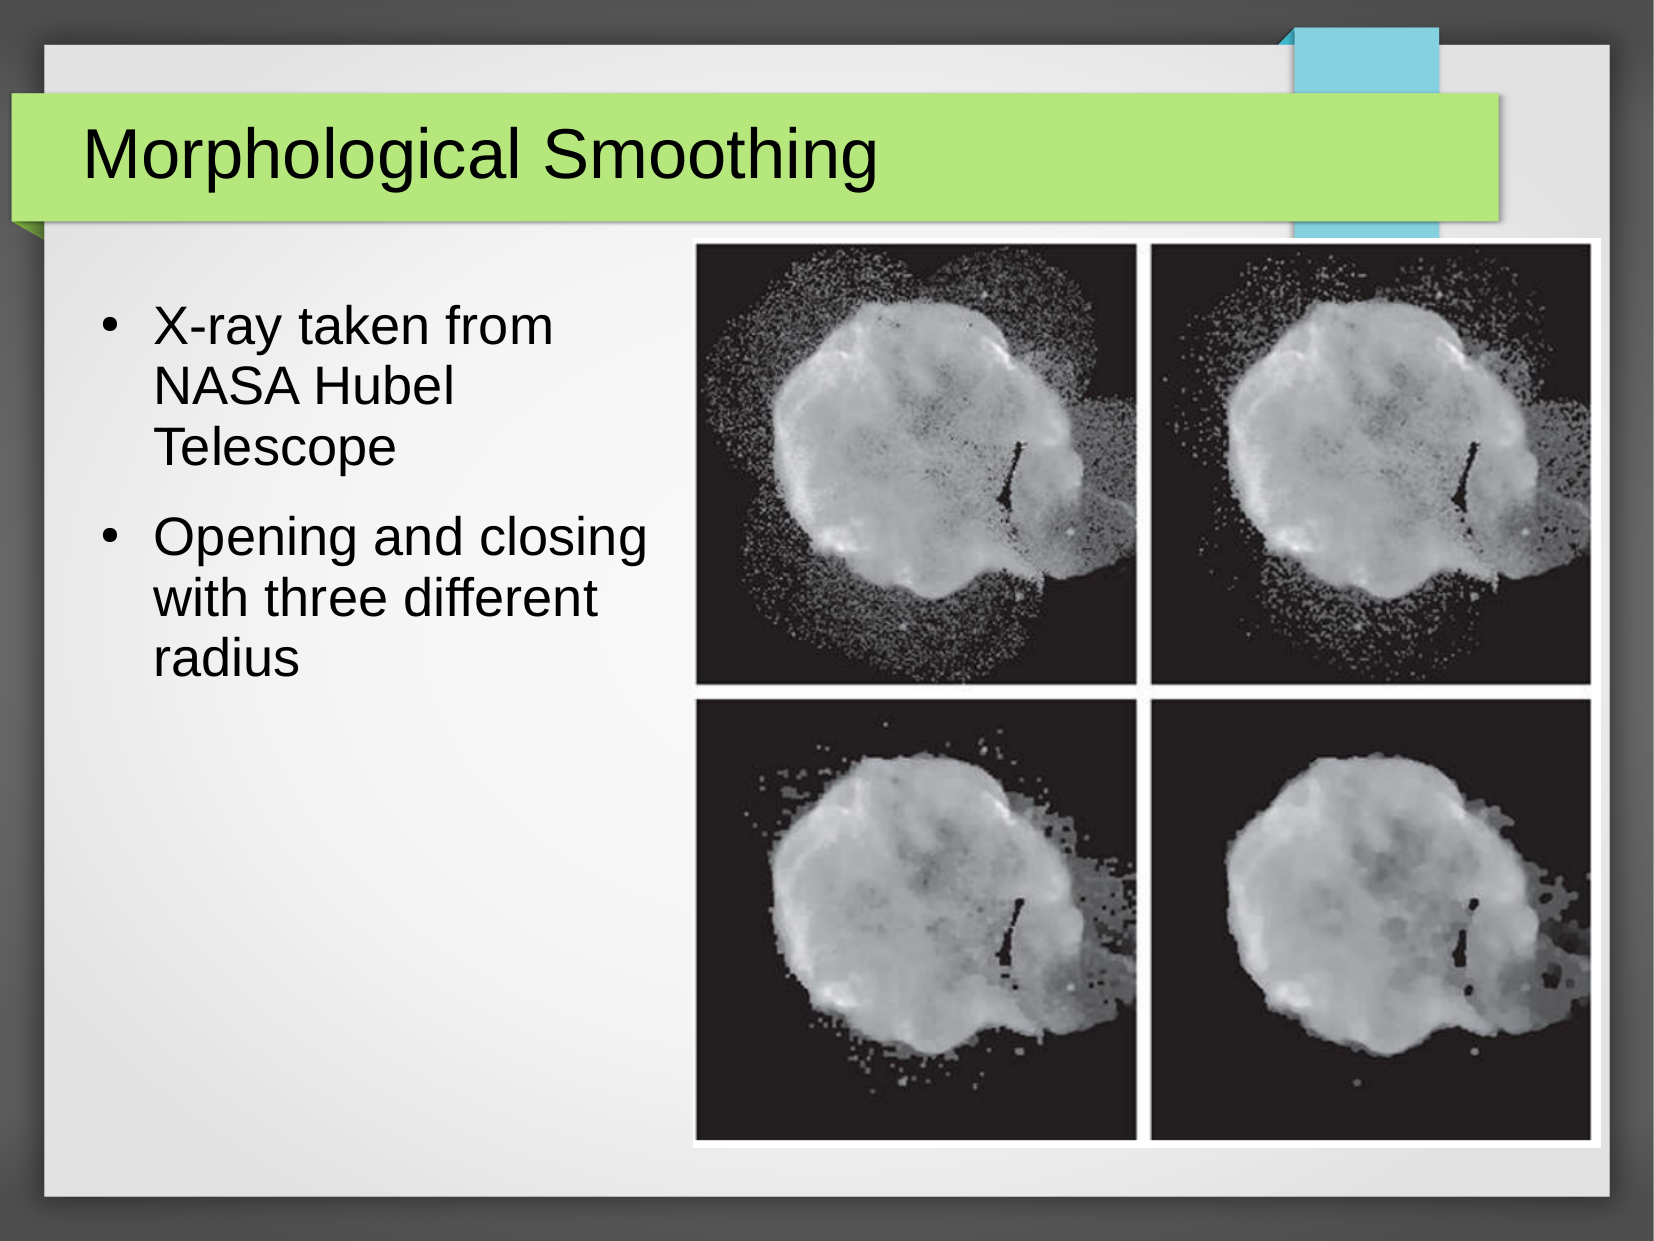

# Morphological Smoothing
X-ray taken from NASA Hubel Telescope
Opening and closing with three different radius